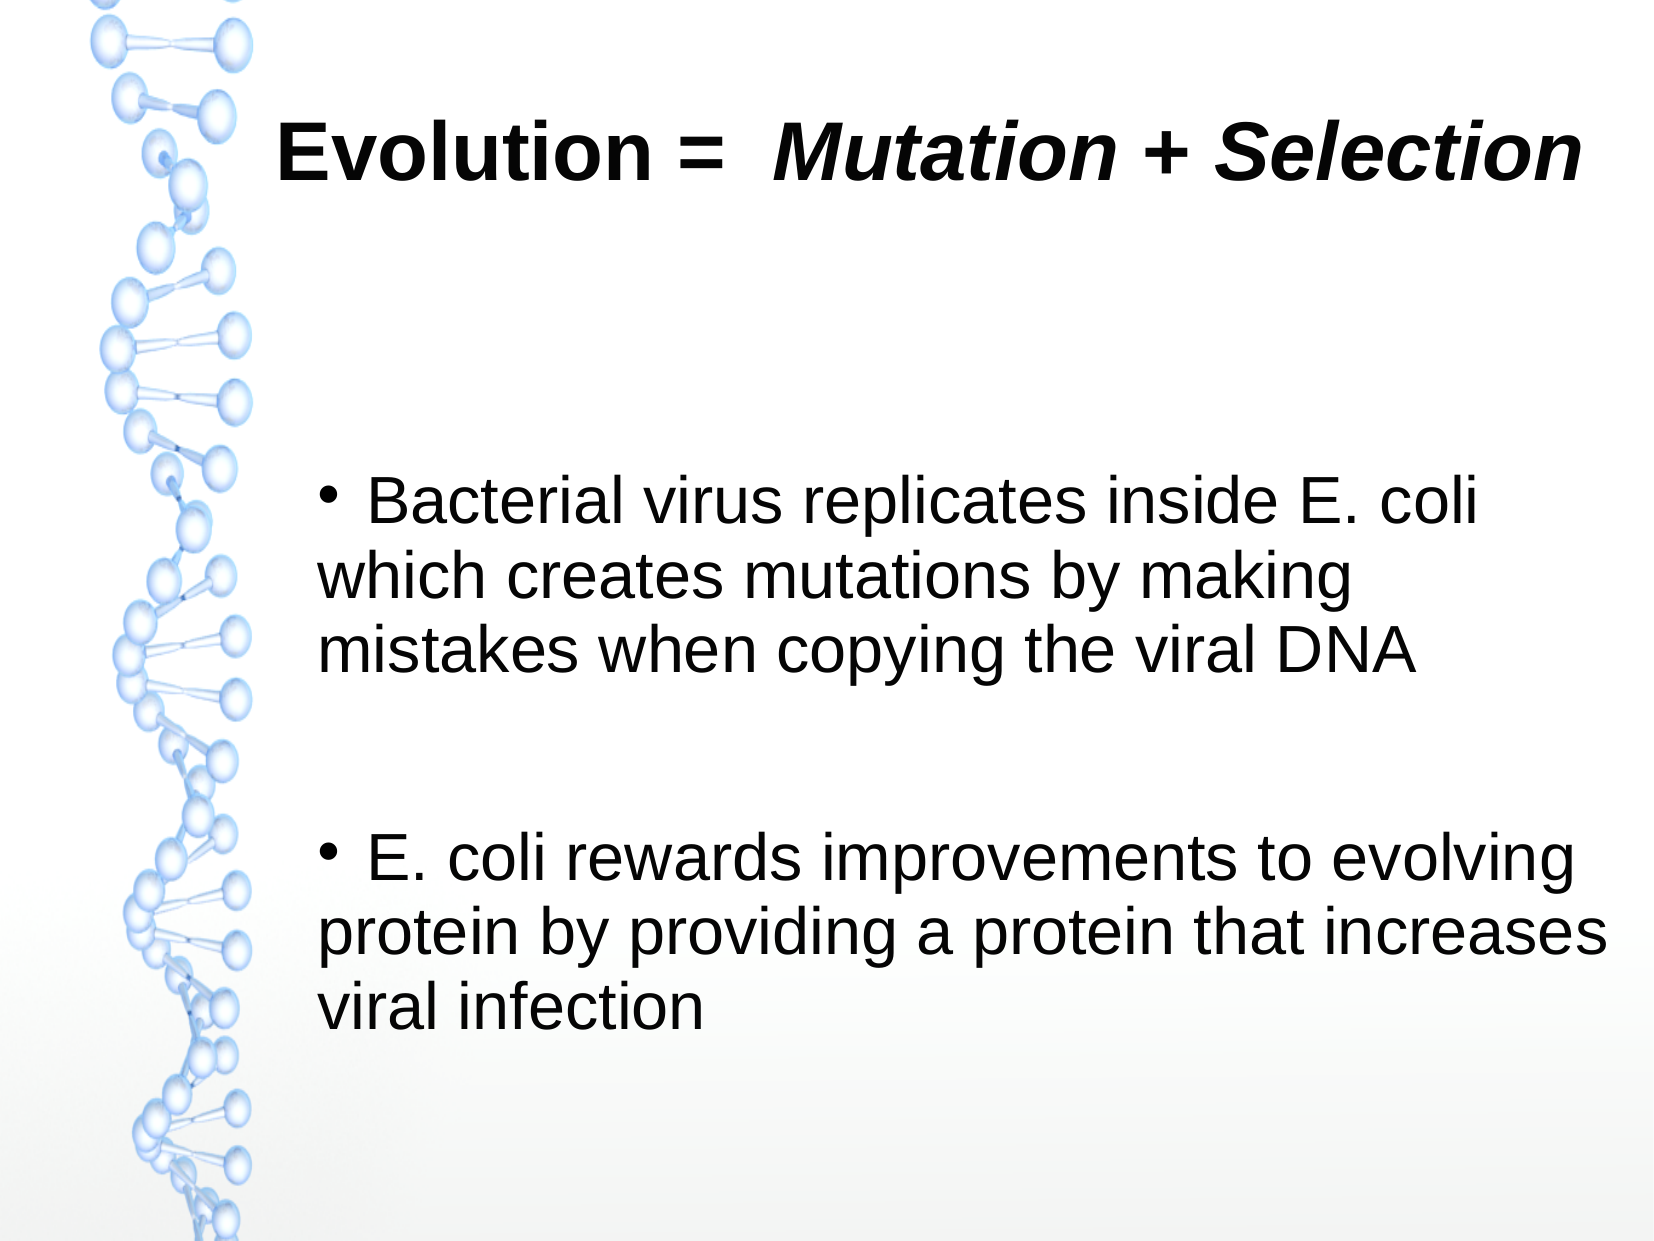

# Evolution = Mutation + Selection
 Bacterial virus replicates inside E. coli which creates mutations by making mistakes when copying the viral DNA
 E. coli rewards improvements to evolving protein by providing a protein that increases viral infection